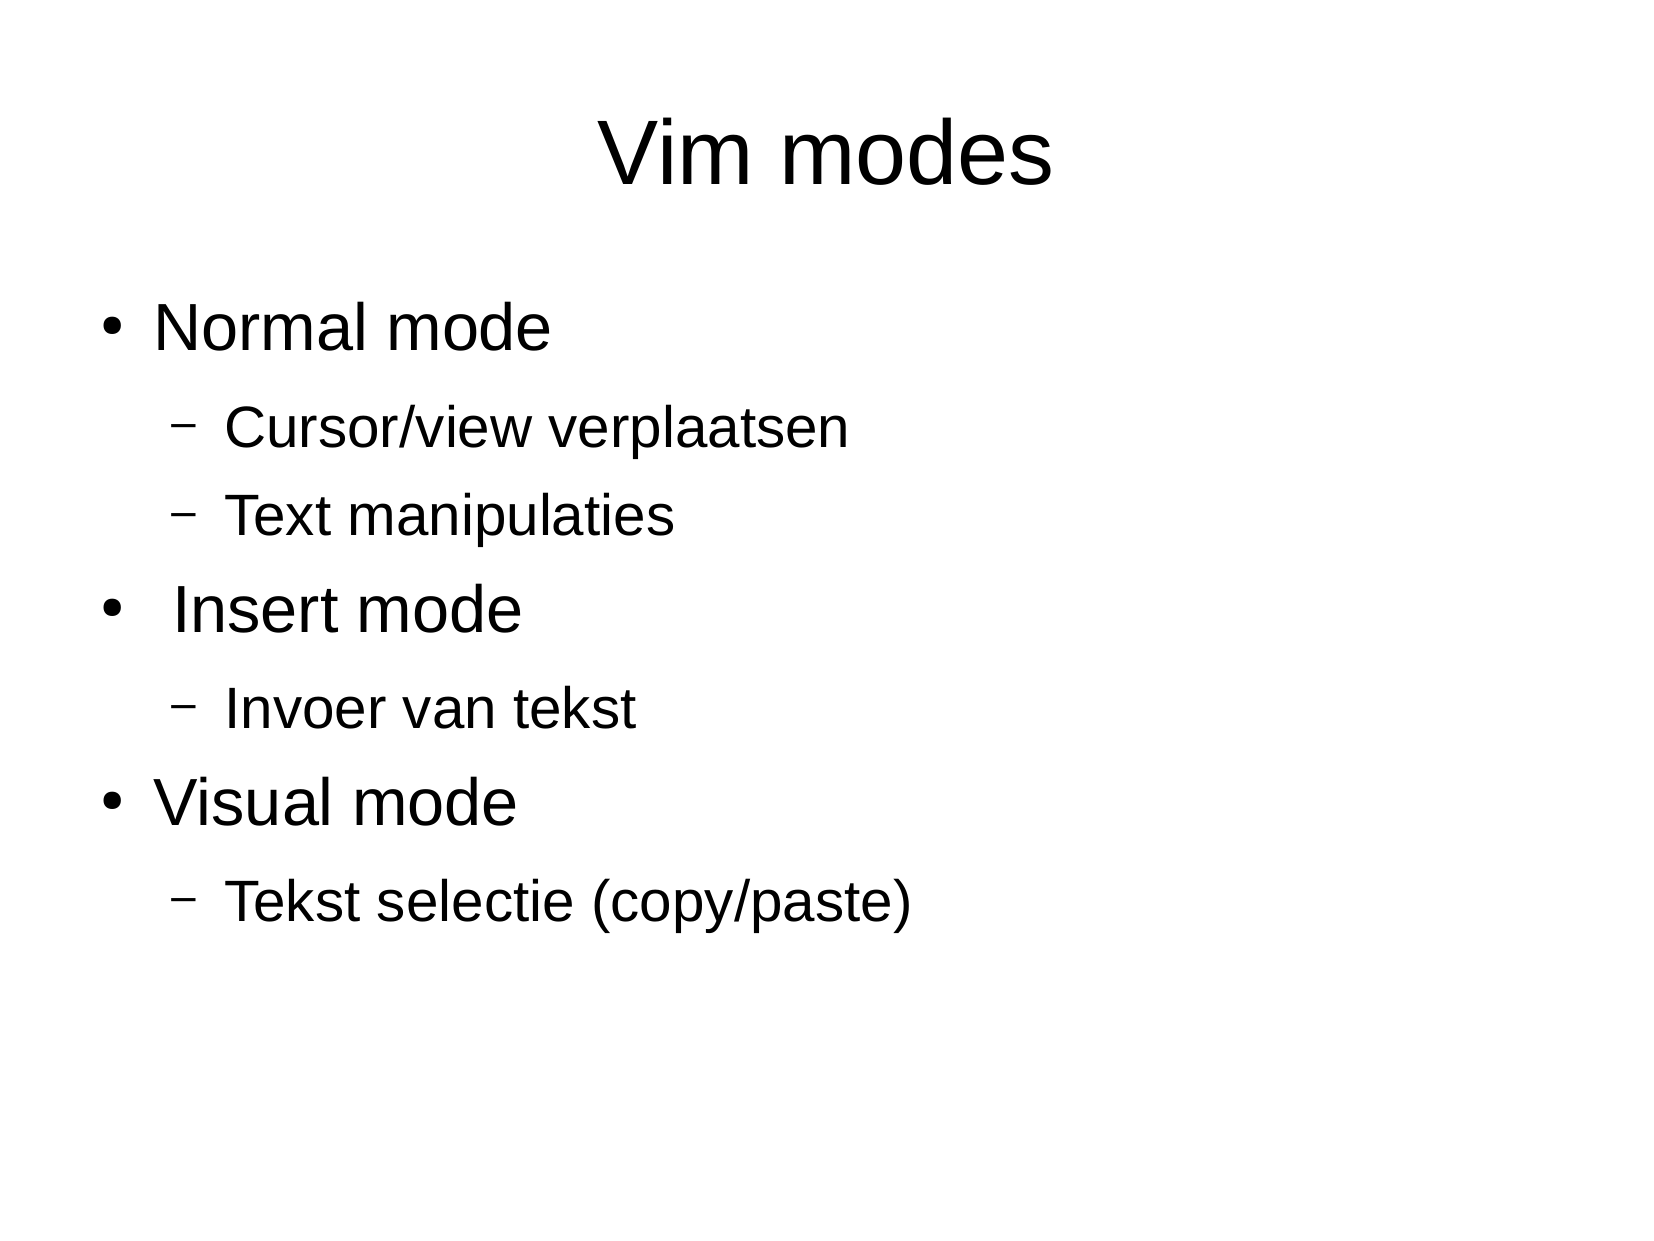

# Vim modes
Normal mode
Cursor/view verplaatsen
Text manipulaties
 Insert mode
Invoer van tekst
Visual mode
Tekst selectie (copy/paste)